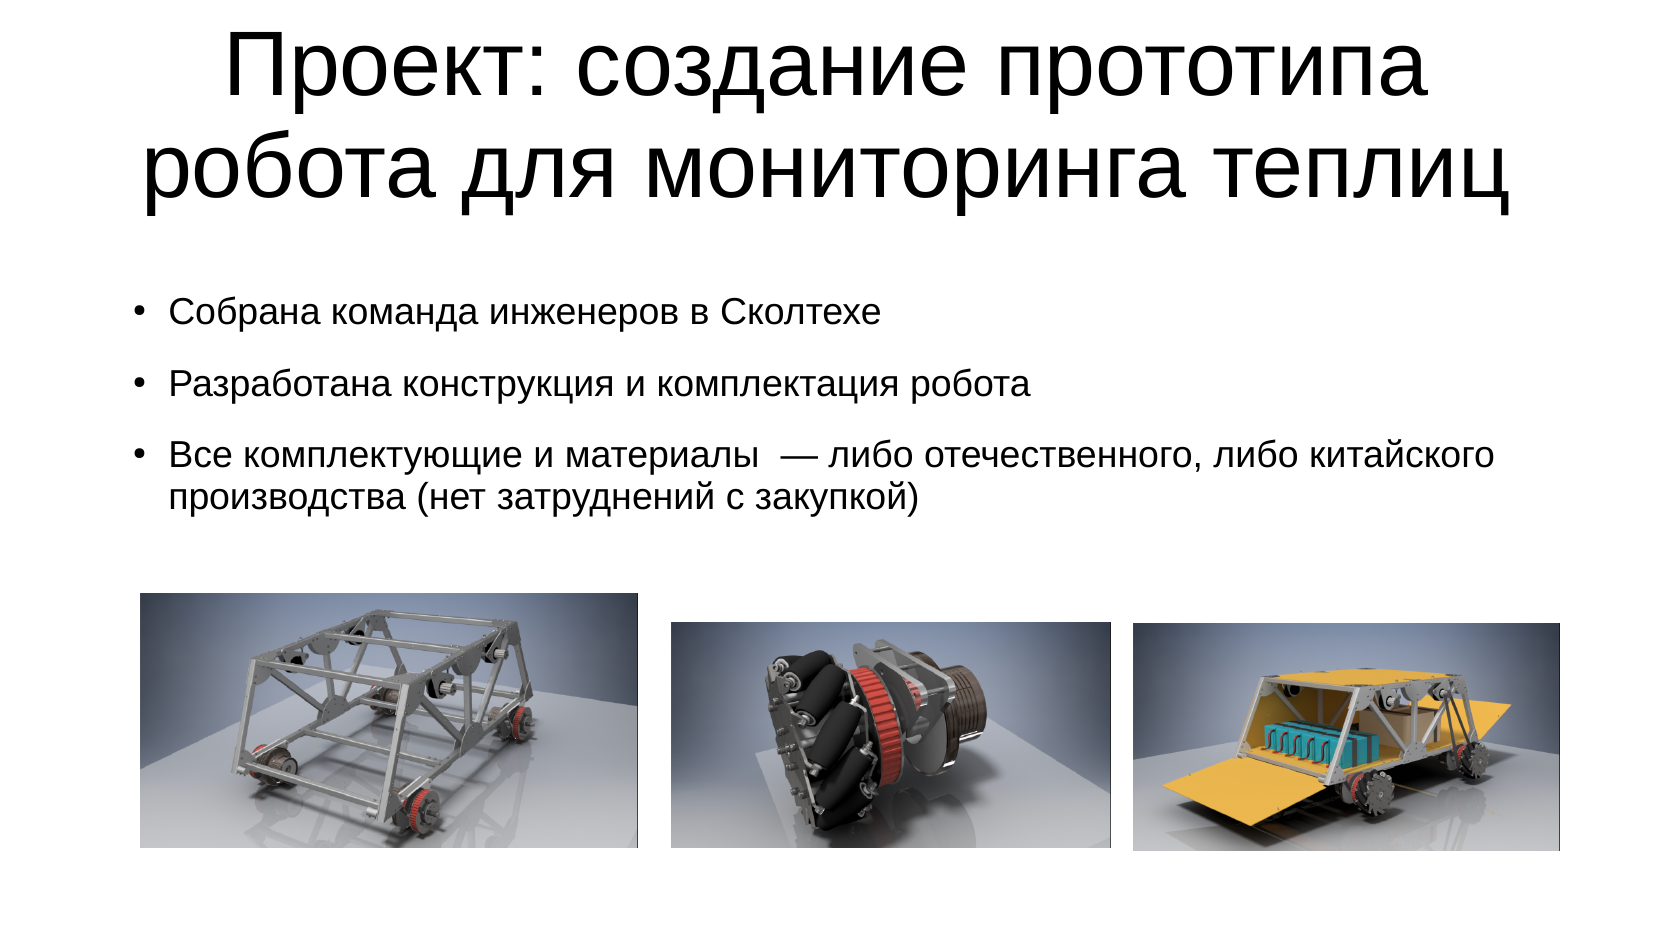

# Проект: создание прототипа робота для мониторинга теплиц
Собрана команда инженеров в Сколтехе
Разработана конструкция и комплектация робота
Все комплектующие и материалы — либо отечественного, либо китайского производства (нет затруднений с закупкой)